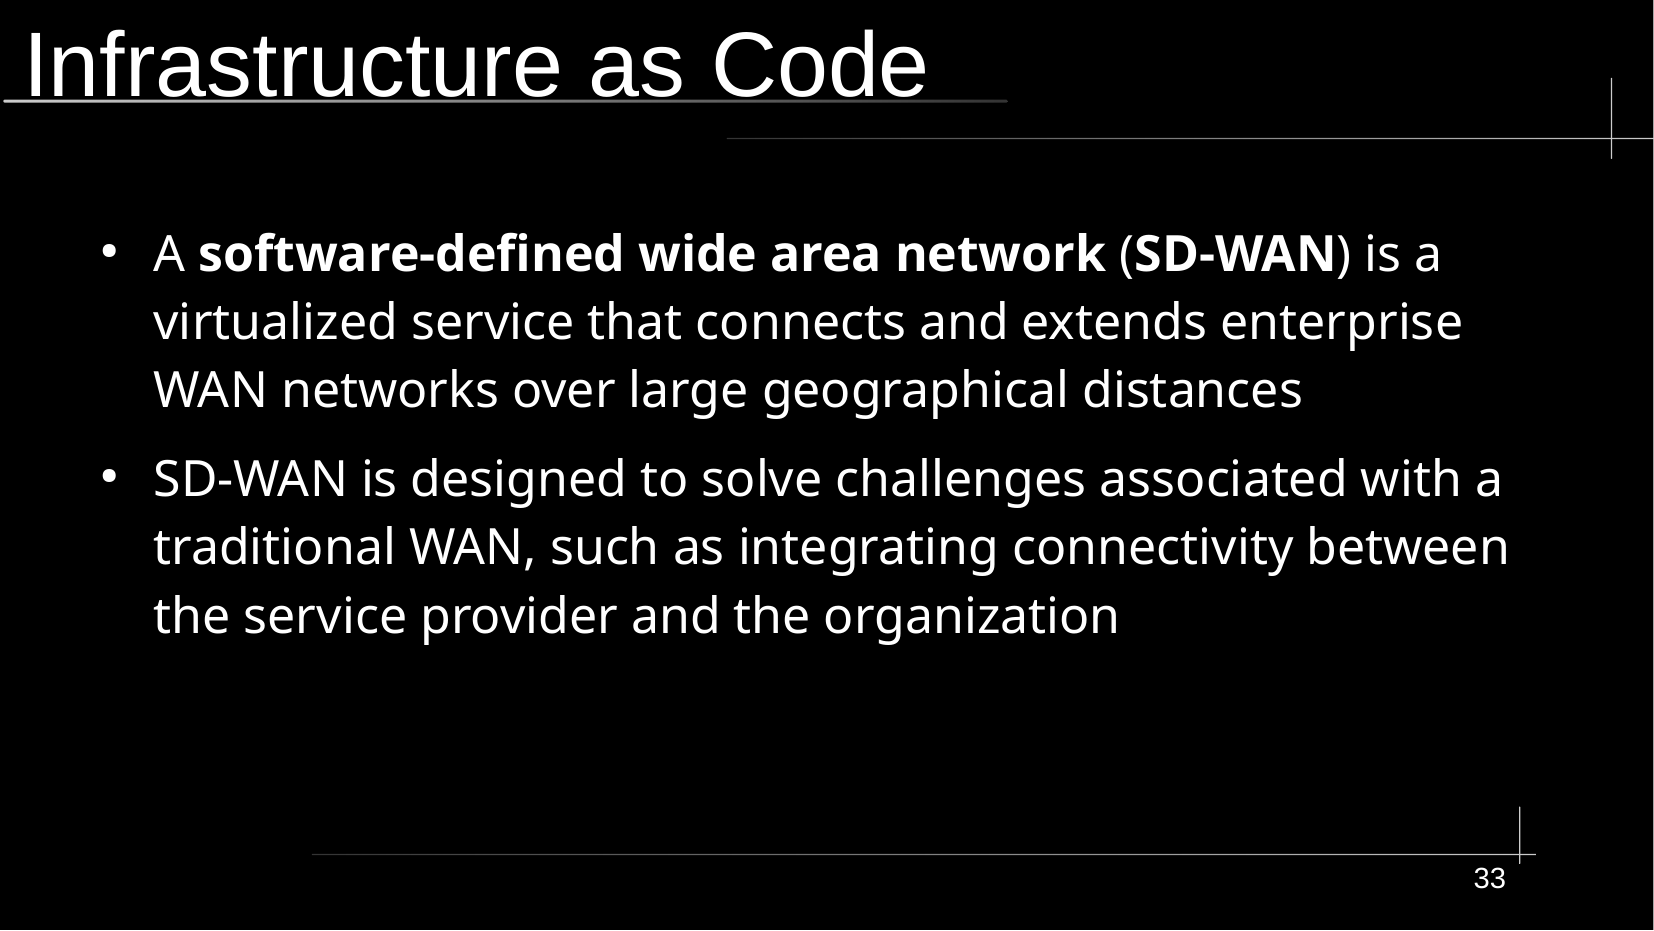

# Infrastructure as Code
A software-defined wide area network (SD-WAN) is a virtualized service that connects and extends enterprise WAN networks over large geographical distances
SD-WAN is designed to solve challenges associated with a traditional WAN, such as integrating connectivity between the service provider and the organization
33